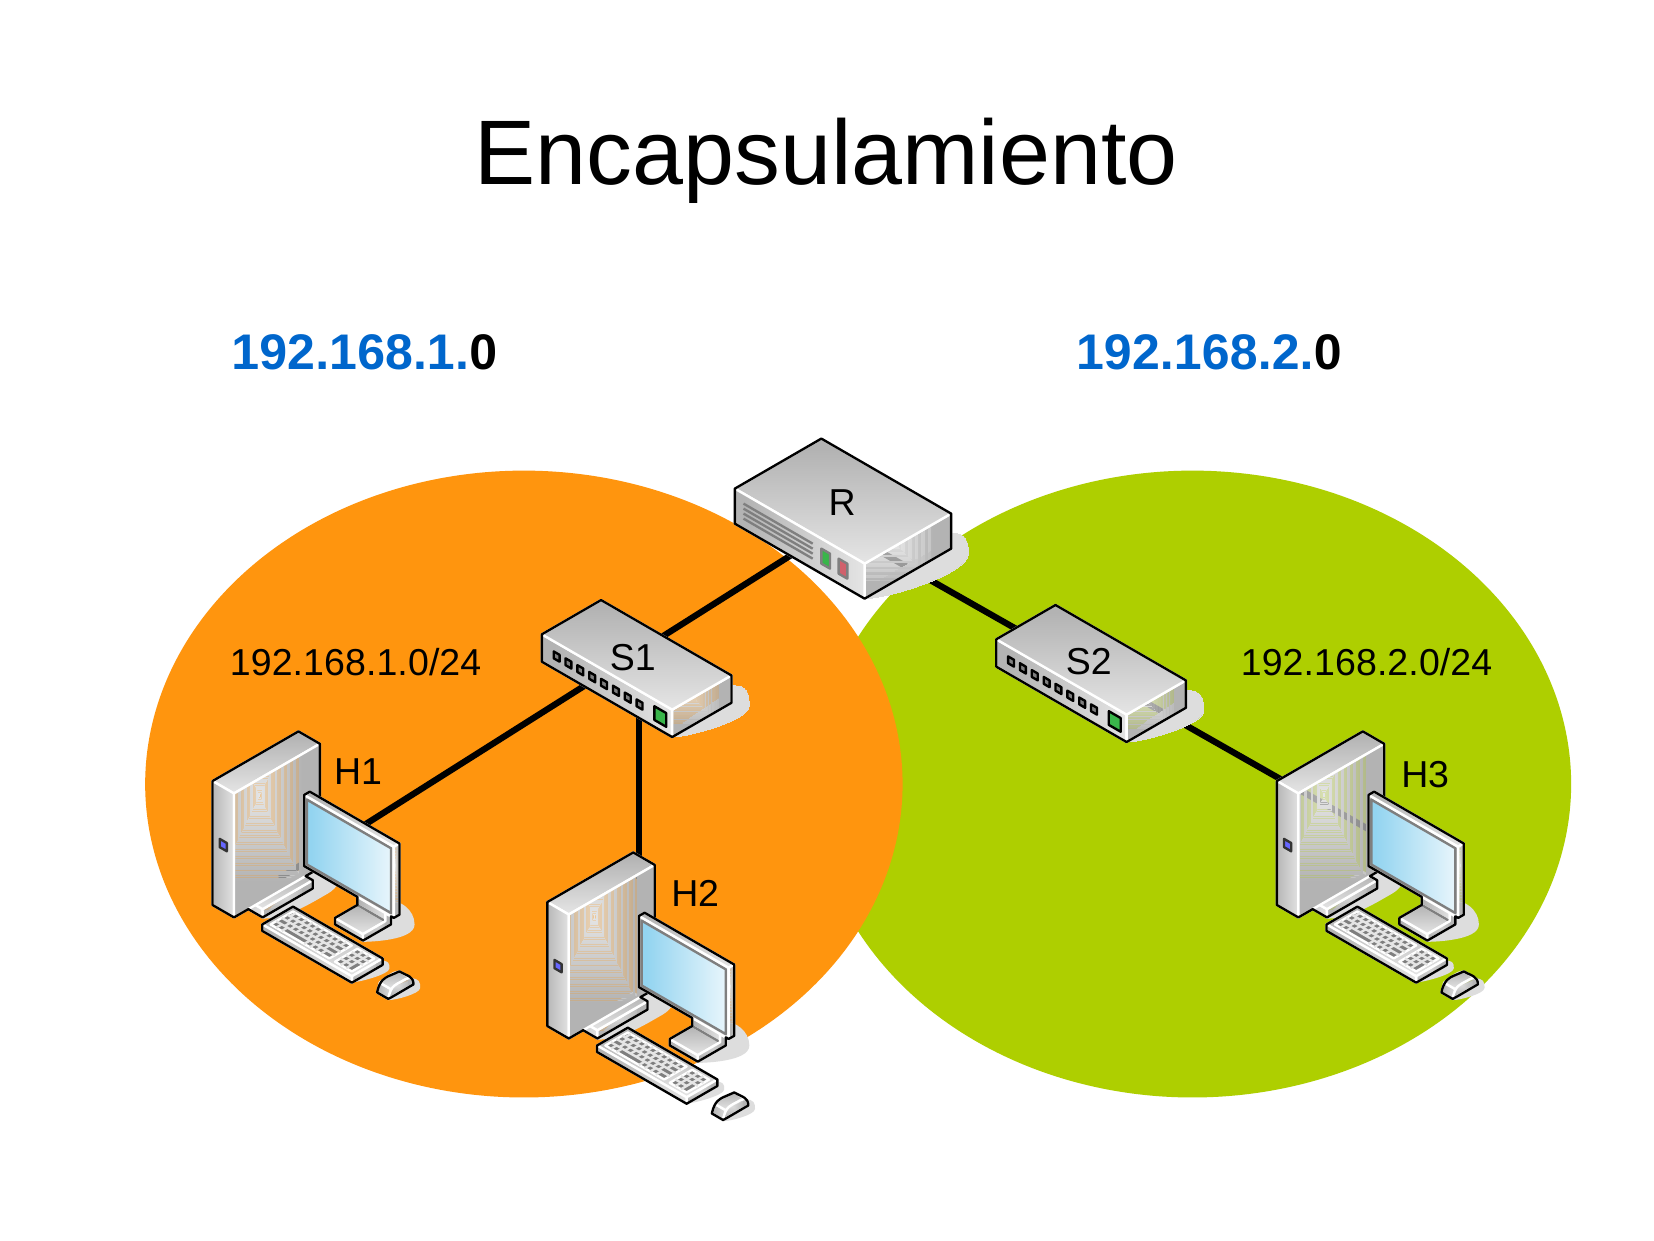

# Encapsulamiento
192.168.1.0
192.168.2.0
R
192.168.1.0/24
192.168.2.0/24
S1
S2
H1
H3
H2